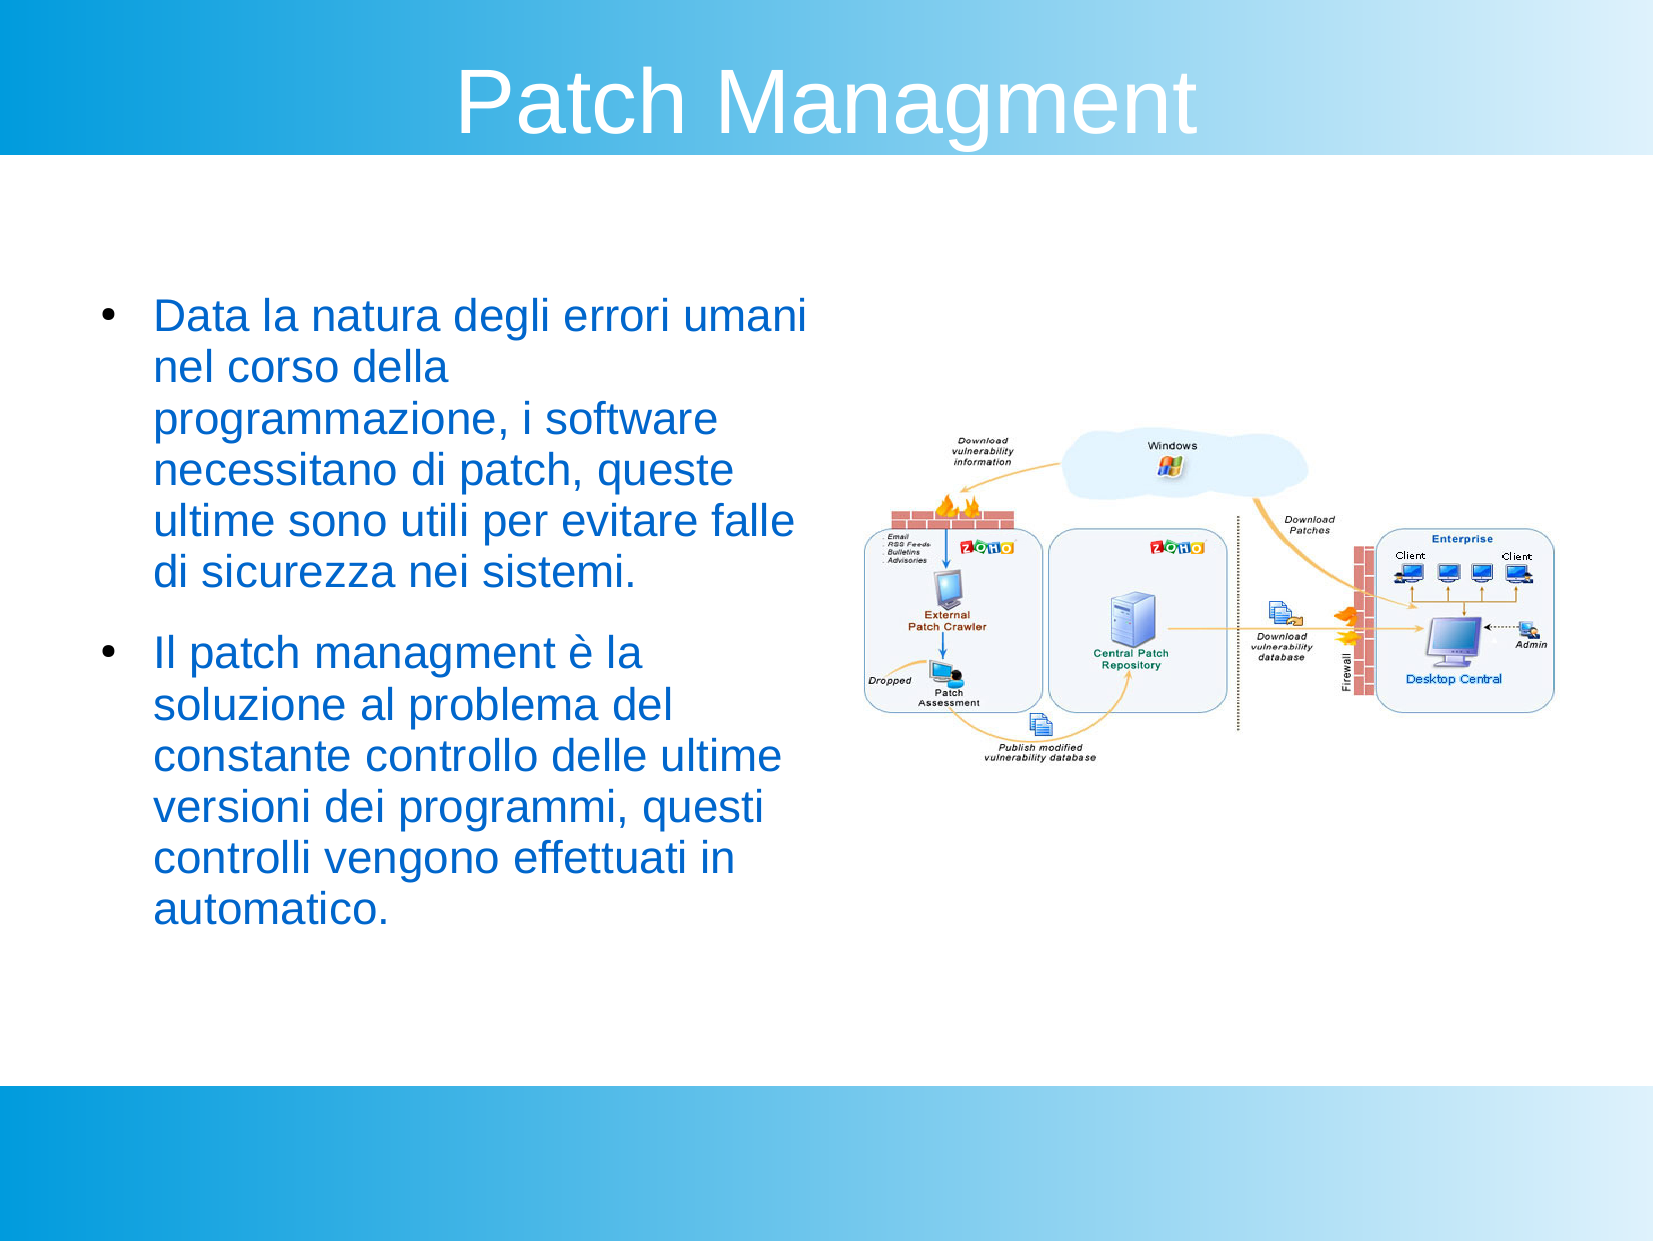

# Patch Managment
Data la natura degli errori umani nel corso della programmazione, i software necessitano di patch, queste ultime sono utili per evitare falle di sicurezza nei sistemi.
Il patch managment è la soluzione al problema del constante controllo delle ultime versioni dei programmi, questi controlli vengono effettuati in automatico.